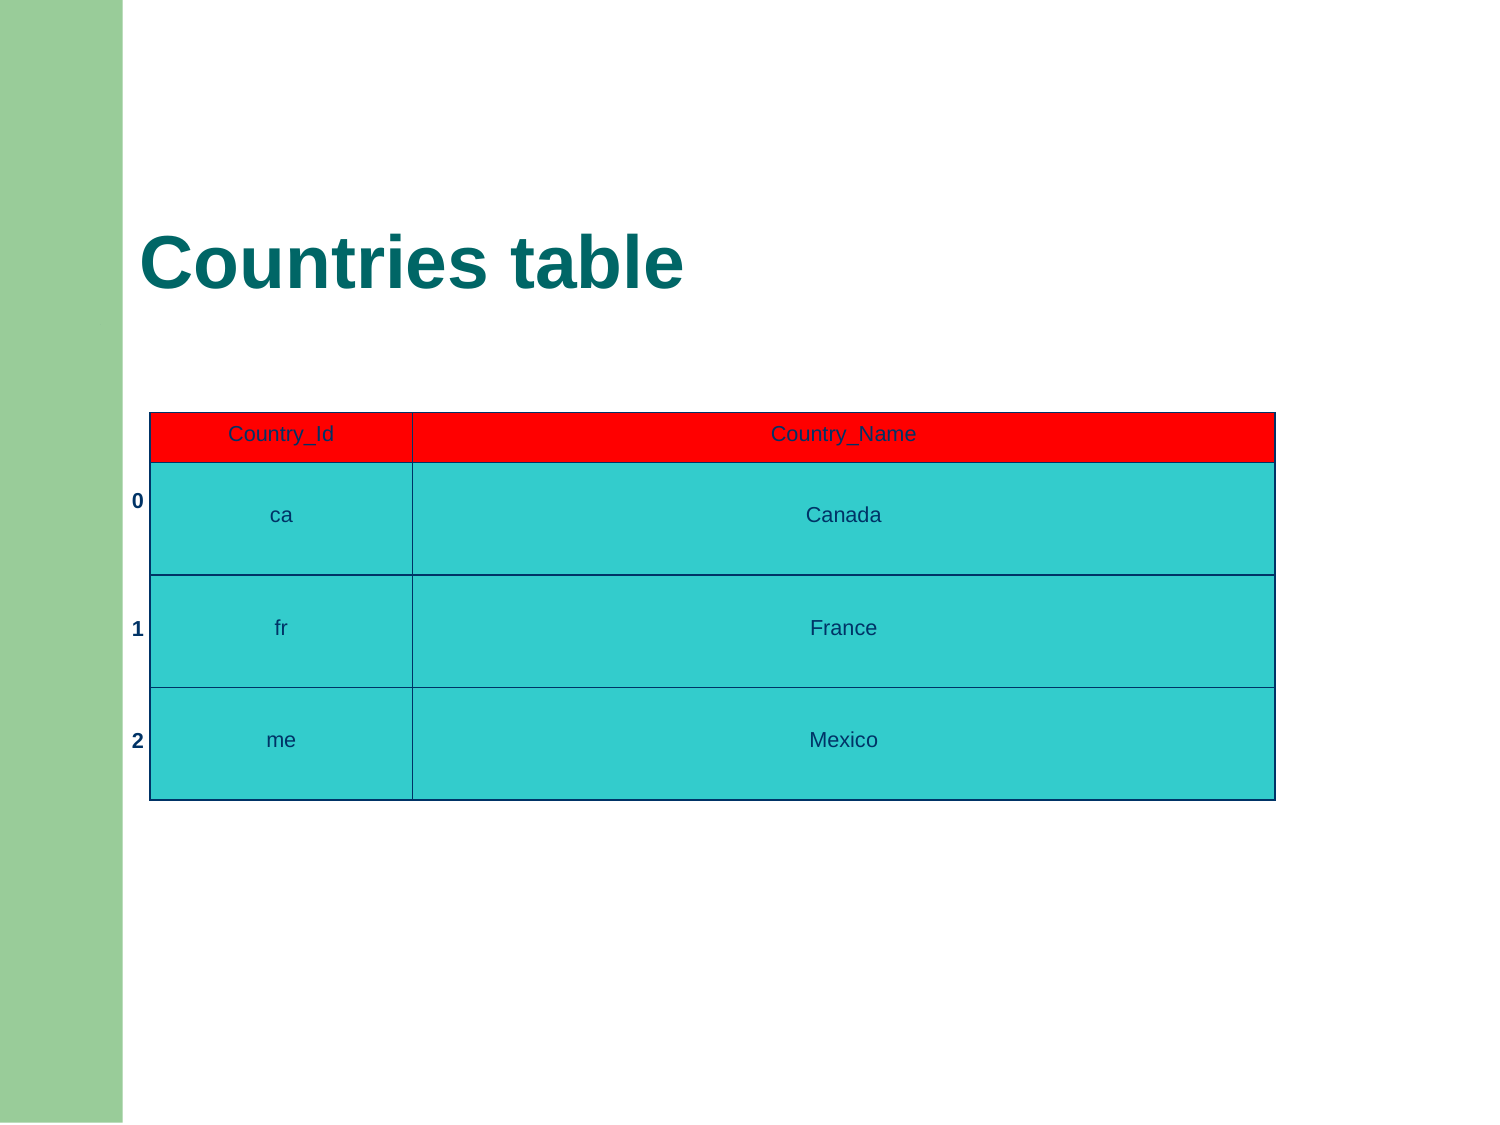

Countries table
Country_Id
Country_Name
ca
Canada
0
fr
France
1
me
Mexico
2